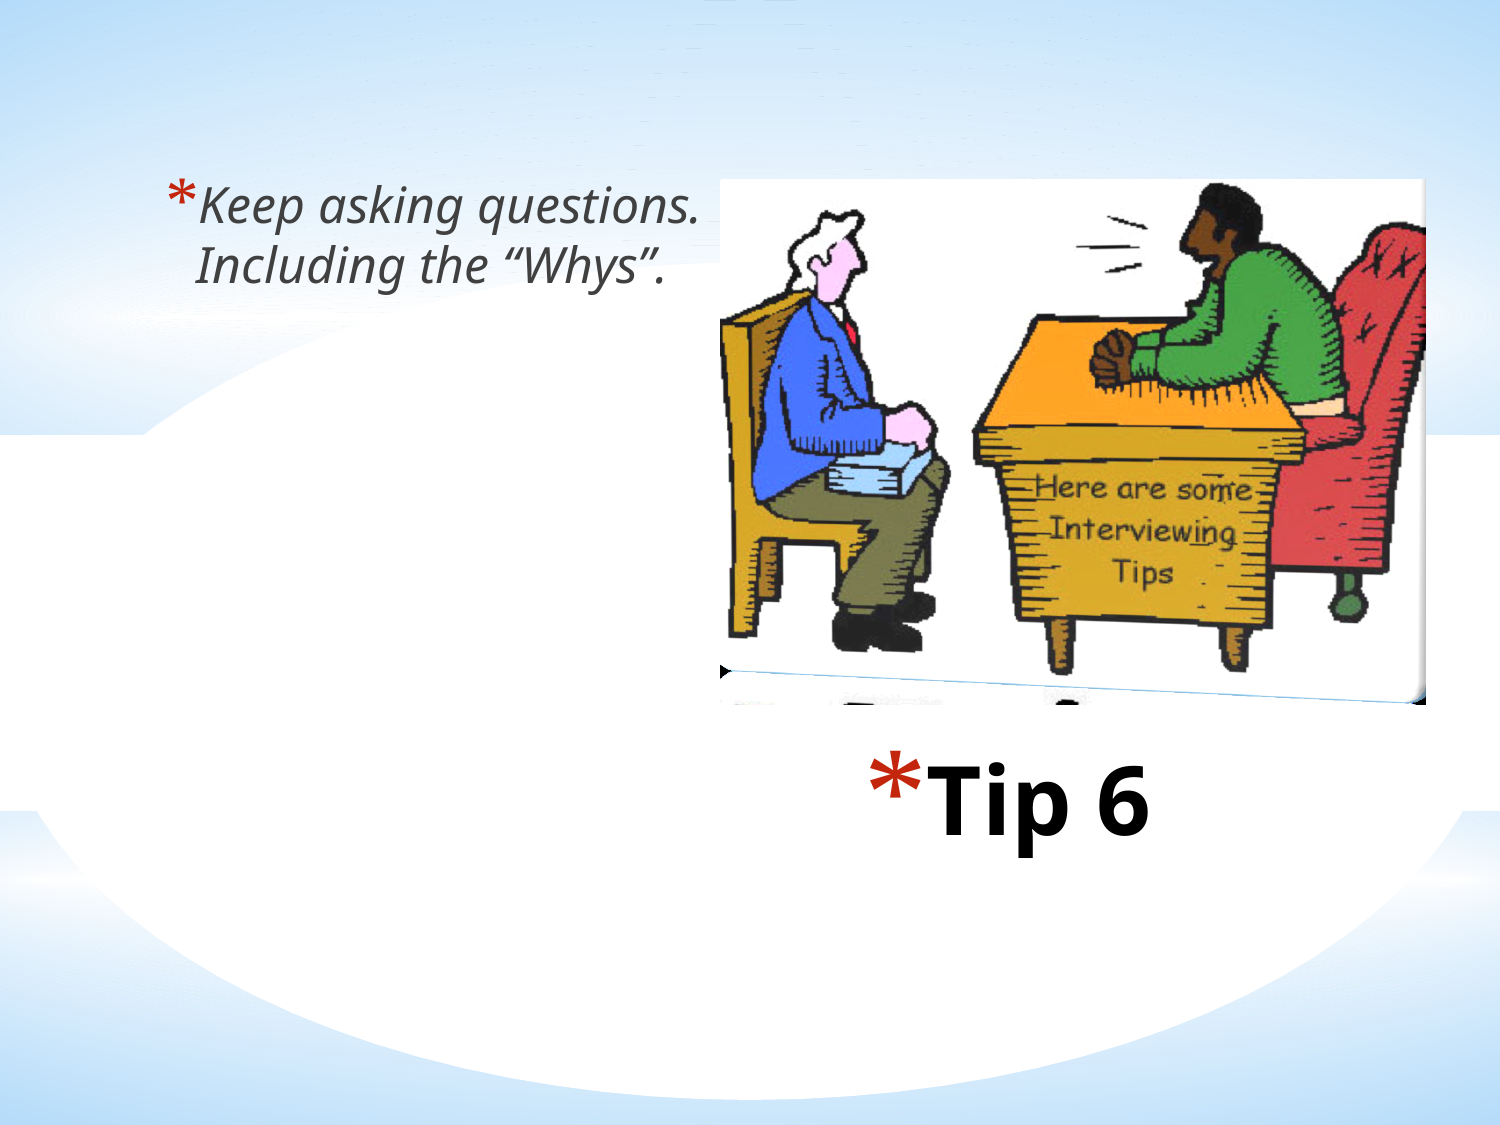

# Keep asking questions. Including the “Whys”.
Tip 6